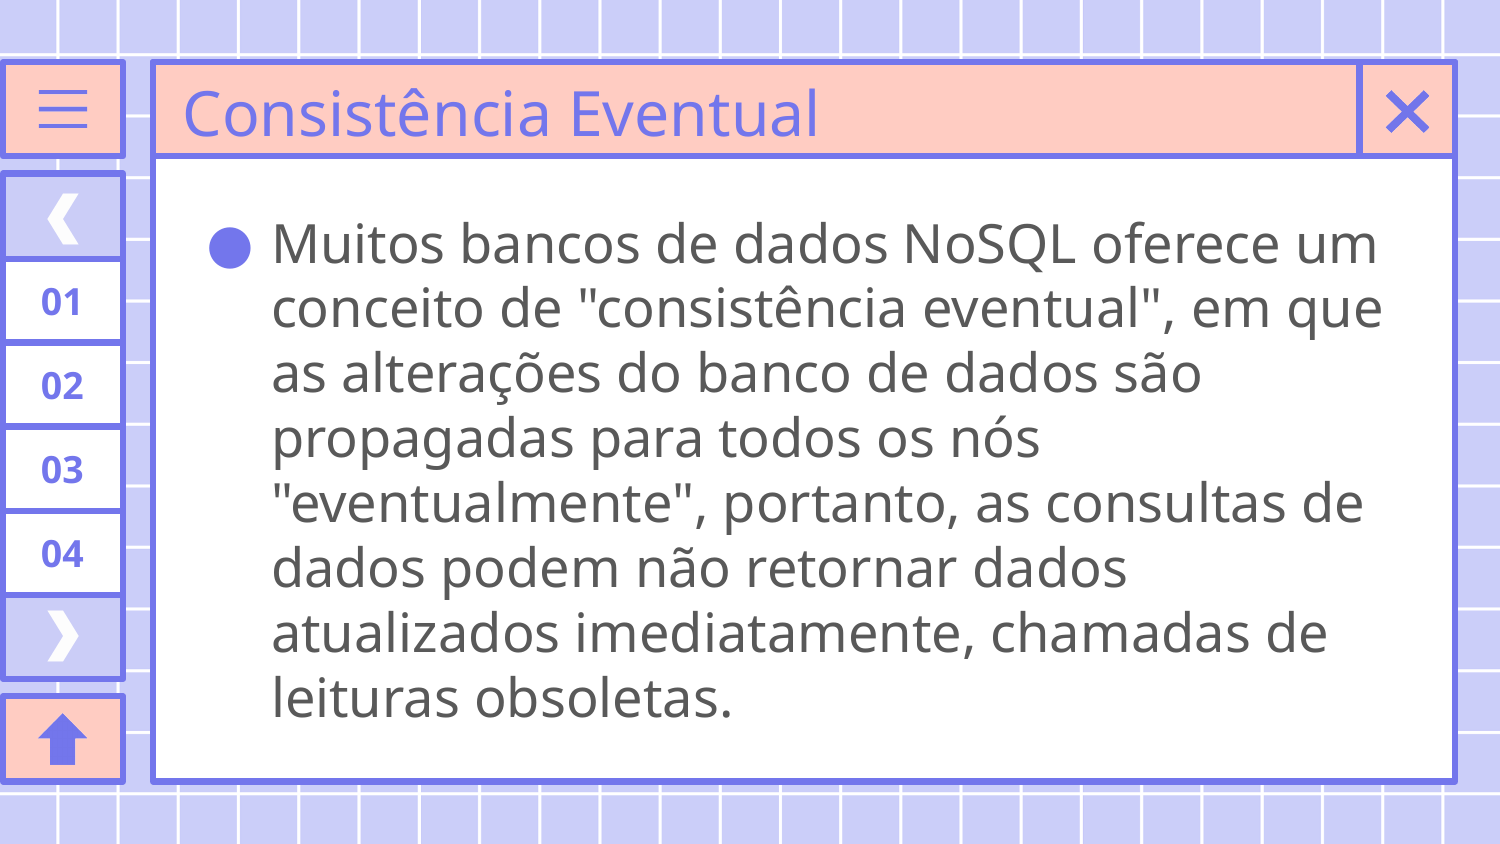

# Consistência Eventual
Muitos bancos de dados NoSQL oferece um conceito de "consistência eventual", em que as alterações do banco de dados são propagadas para todos os nós "eventualmente", portanto, as consultas de dados podem não retornar dados atualizados imediatamente, chamadas de leituras obsoletas.
01
02
03
04